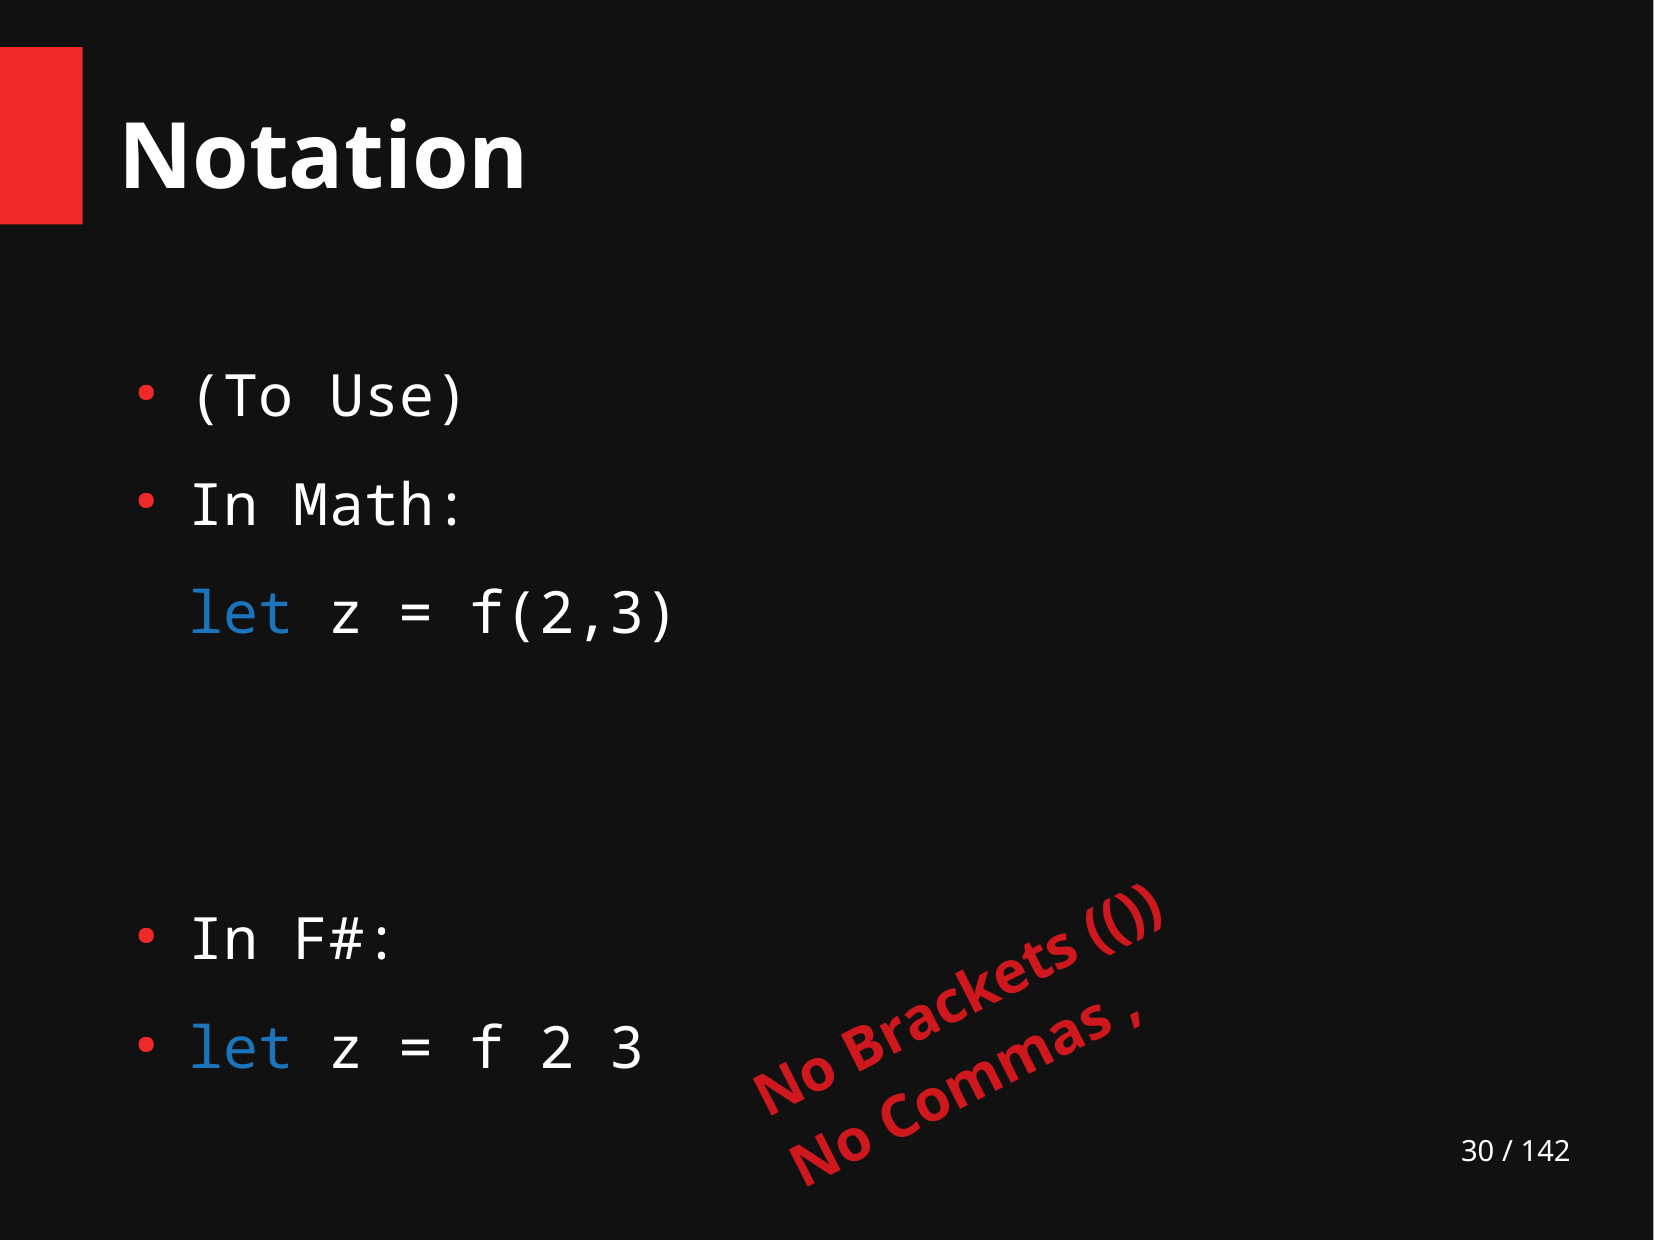

# Notation
(To Use)
In Math:
let z = f(2,3)
In F#:
let z = f 2 3
No Brackets (())
No Commas ,
30